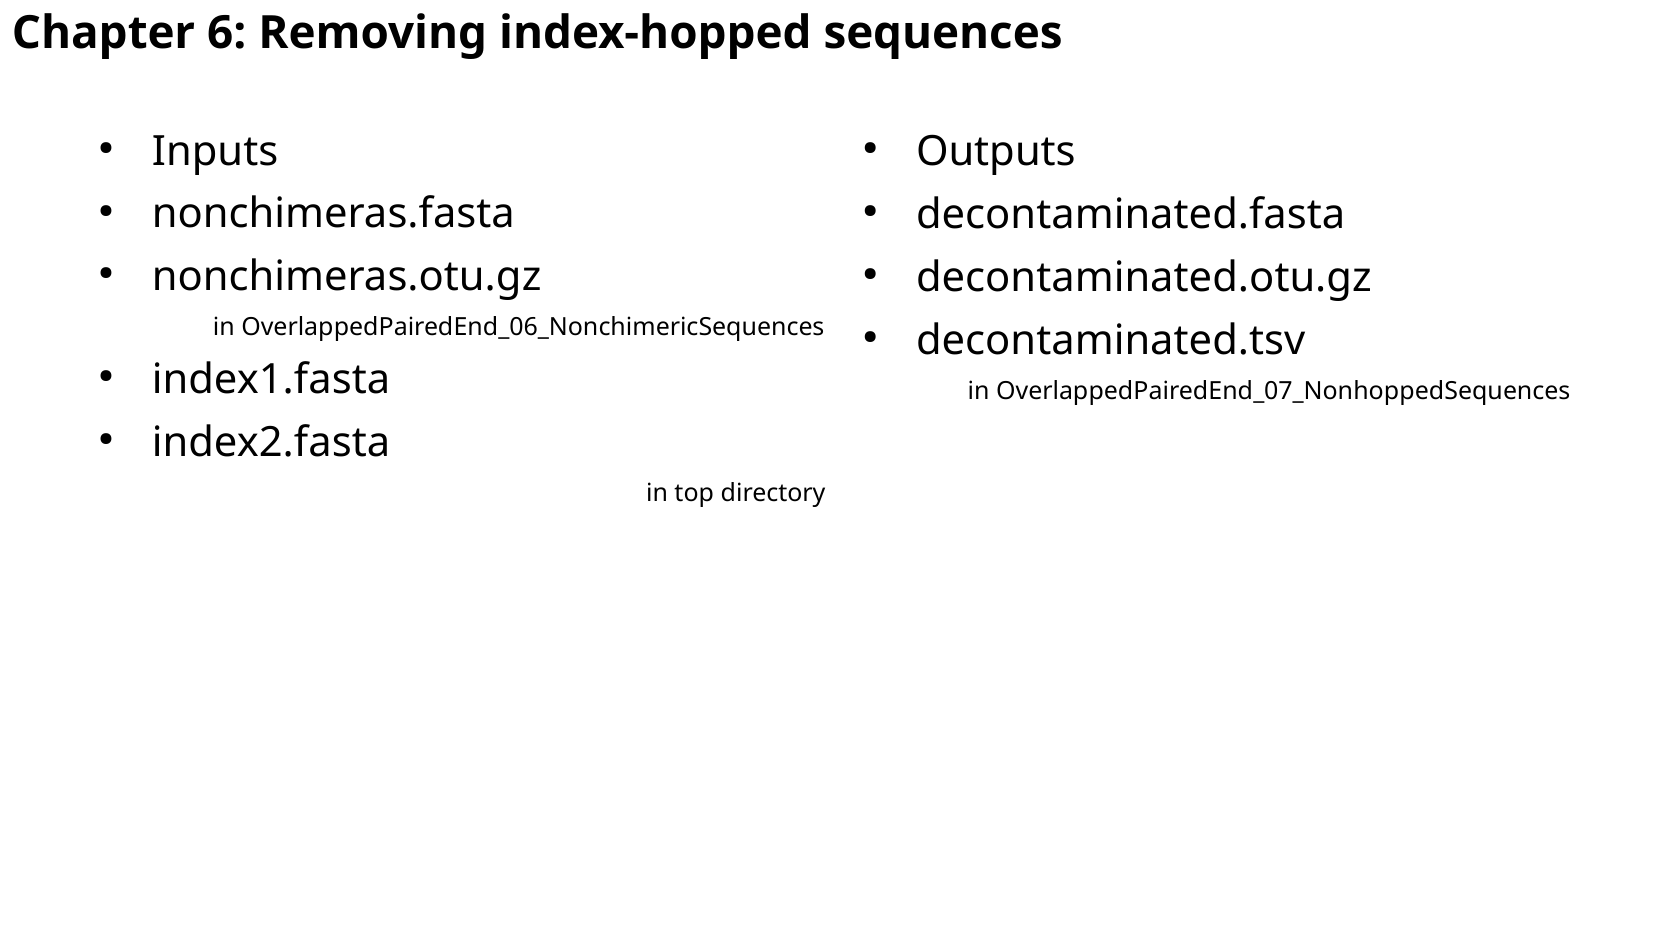

# Chapter 6: Removing index-hopped sequences
Inputs
nonchimeras.fasta
nonchimeras.otu.gz
in OverlappedPairedEnd_06_NonchimericSequences
index1.fasta
index2.fasta
in top directory
Outputs
decontaminated.fasta
decontaminated.otu.gz
decontaminated.tsv
in OverlappedPairedEnd_07_NonhoppedSequences